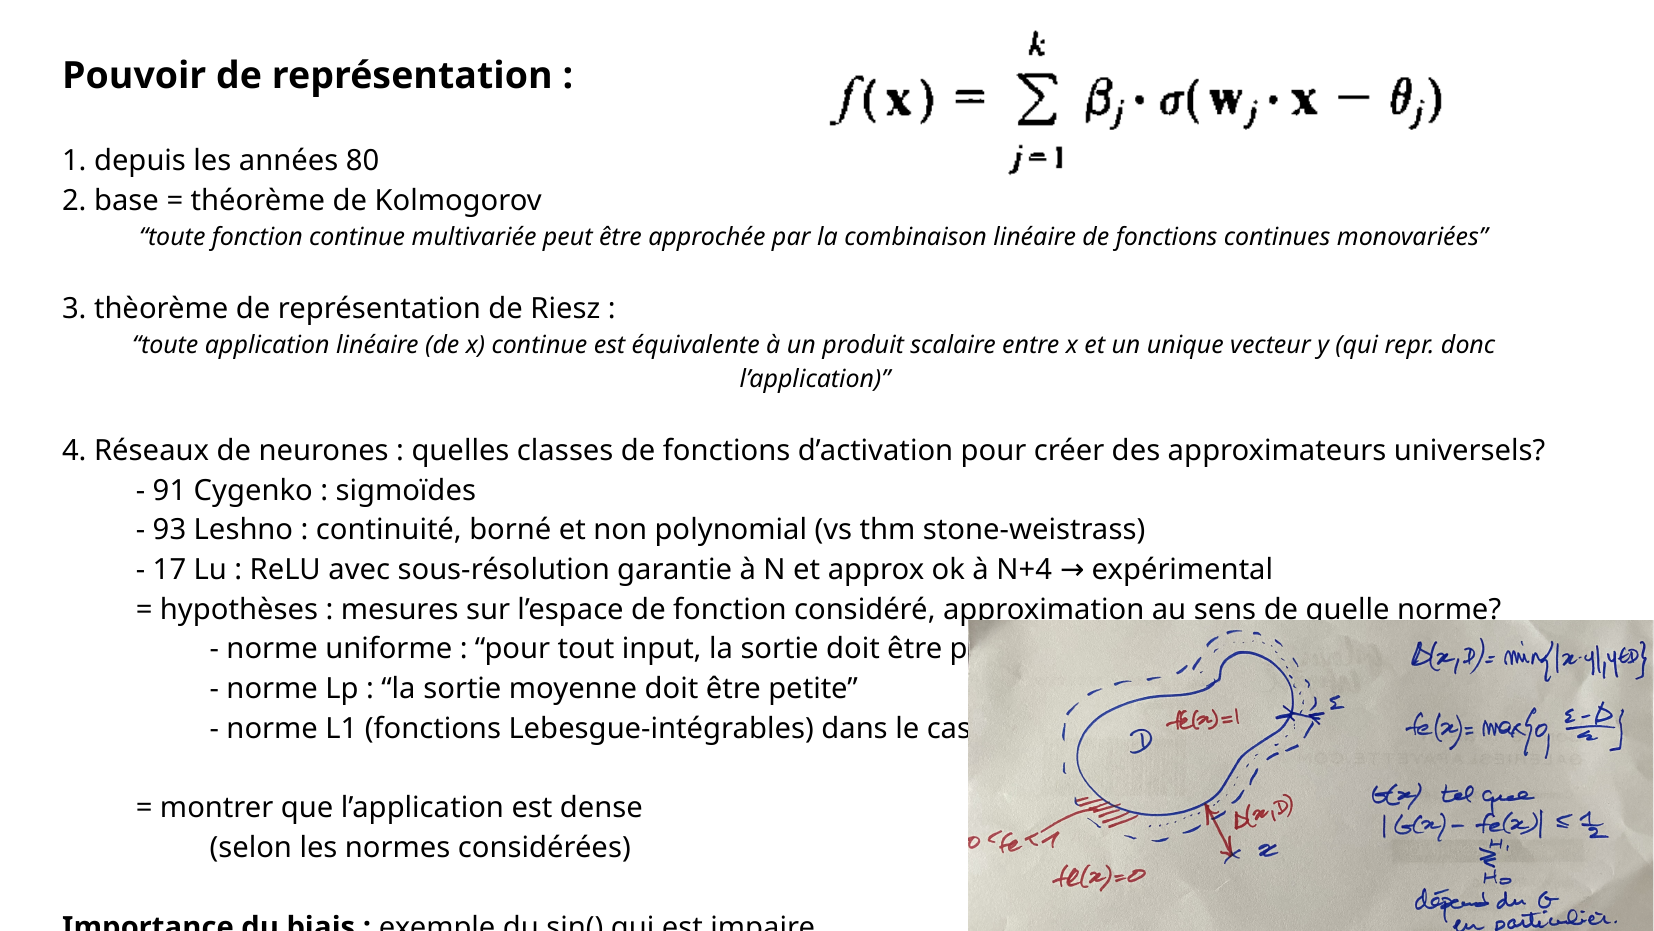

Pouvoir de représentation :
1. depuis les années 80
2. base = théorème de Kolmogorov
“toute fonction continue multivariée peut être approchée par la combinaison linéaire de fonctions continues monovariées”
3. thèorème de représentation de Riesz :
“toute application linéaire (de x) continue est équivalente à un produit scalaire entre x et un unique vecteur y (qui repr. donc l’application)”
4. Réseaux de neurones : quelles classes de fonctions d’activation pour créer des approximateurs universels?
	- 91 Cygenko : sigmoïdes
	- 93 Leshno : continuité, borné et non polynomial (vs thm stone-weistrass)
	- 17 Lu : ReLU avec sous-résolution garantie à N et approx ok à N+4 → expérimental
	= hypothèses : mesures sur l’espace de fonction considéré, approximation au sens de quelle norme?
		- norme uniforme : “pour tout input, la sortie doit être petite”
		- norme Lp : “la sortie moyenne doit être petite”
		- norme L1 (fonctions Lebesgue-intégrables) dans le cas des ReLU() : cas particulier Lp
	= montrer que l’application est dense
		(selon les normes considérées)
Importance du biais : exemple du sin() qui est impaire
	→ pouvoir de représenter des fonctions paires? Biais = pi/2
Idée forte : réseaux N-layers, M-neurons per layer :
	- coût équivalences N1xM1 ↔ N2xM2 ? Prix exponentiel, polyn.
							!= iso-complexité